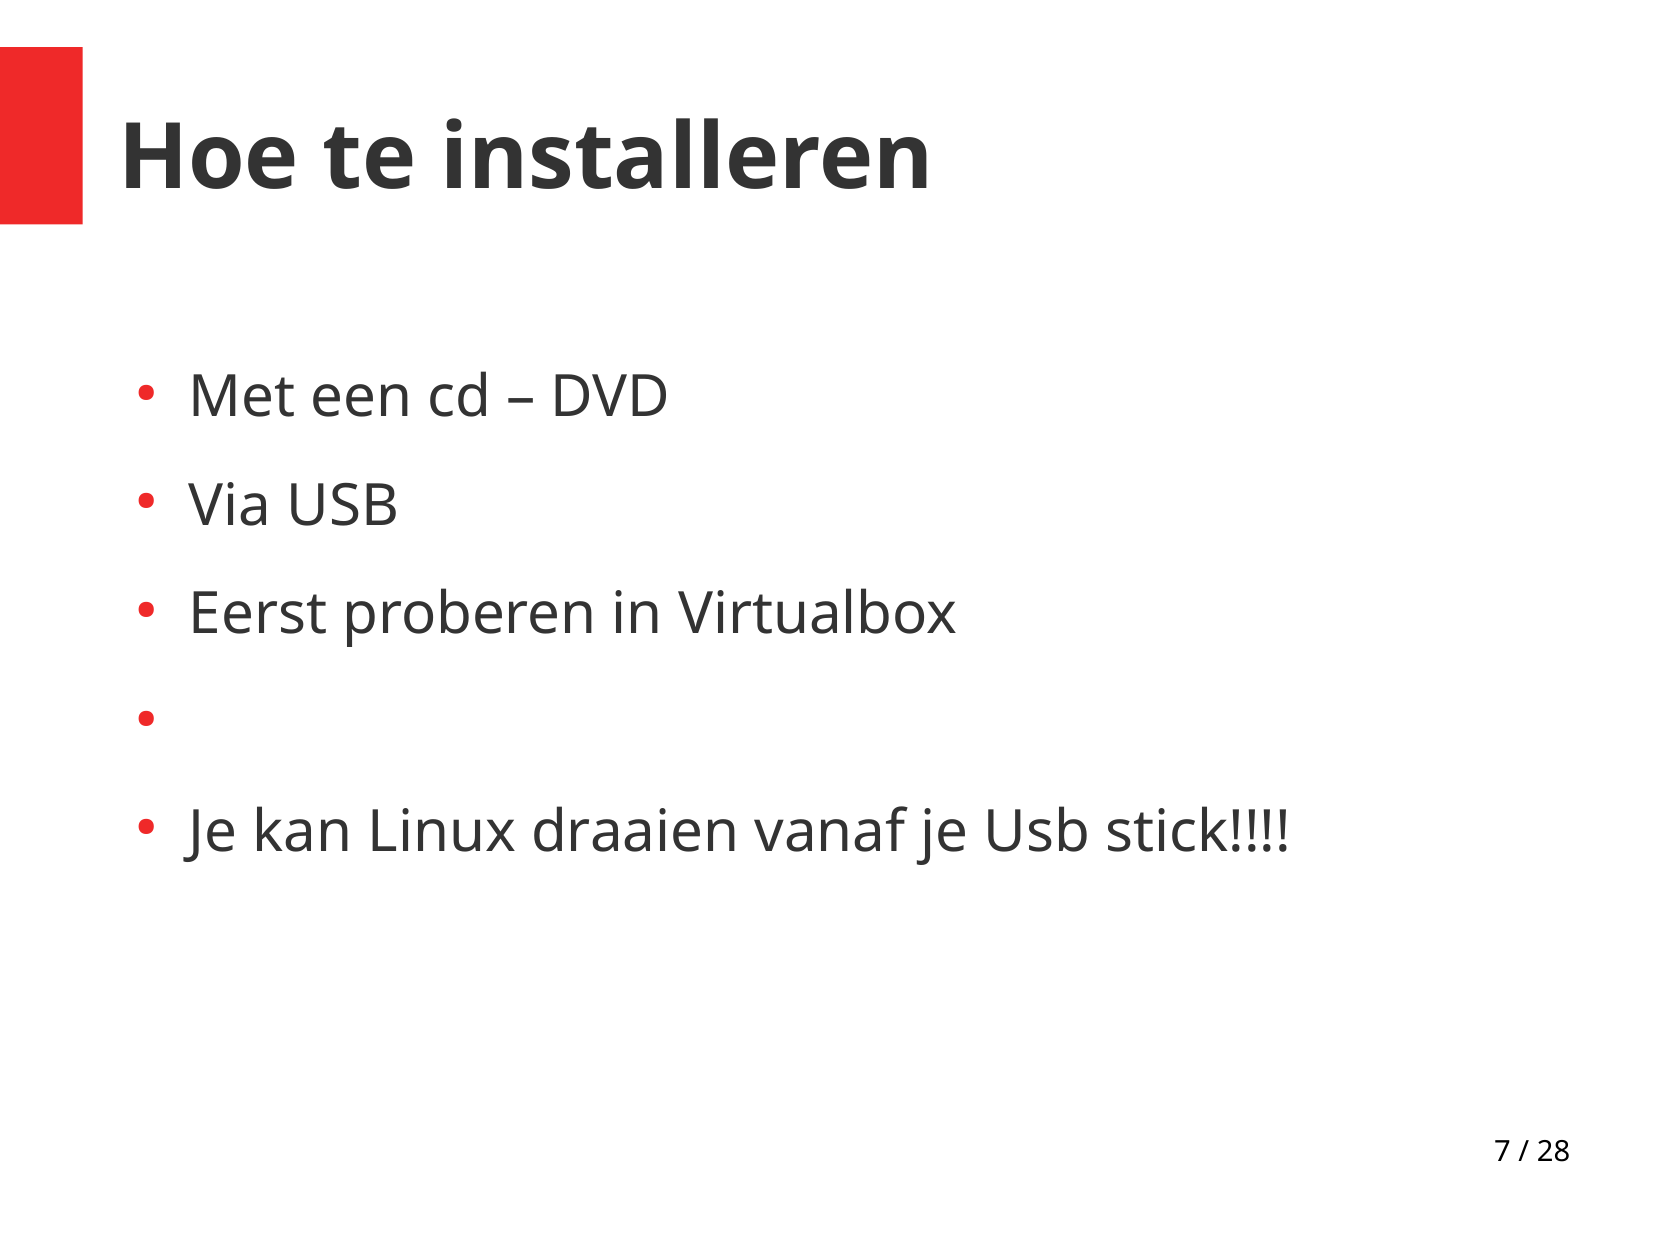

# Hoe te installeren
Met een cd – DVD
Via USB
Eerst proberen in Virtualbox
Je kan Linux draaien vanaf je Usb stick!!!!
7